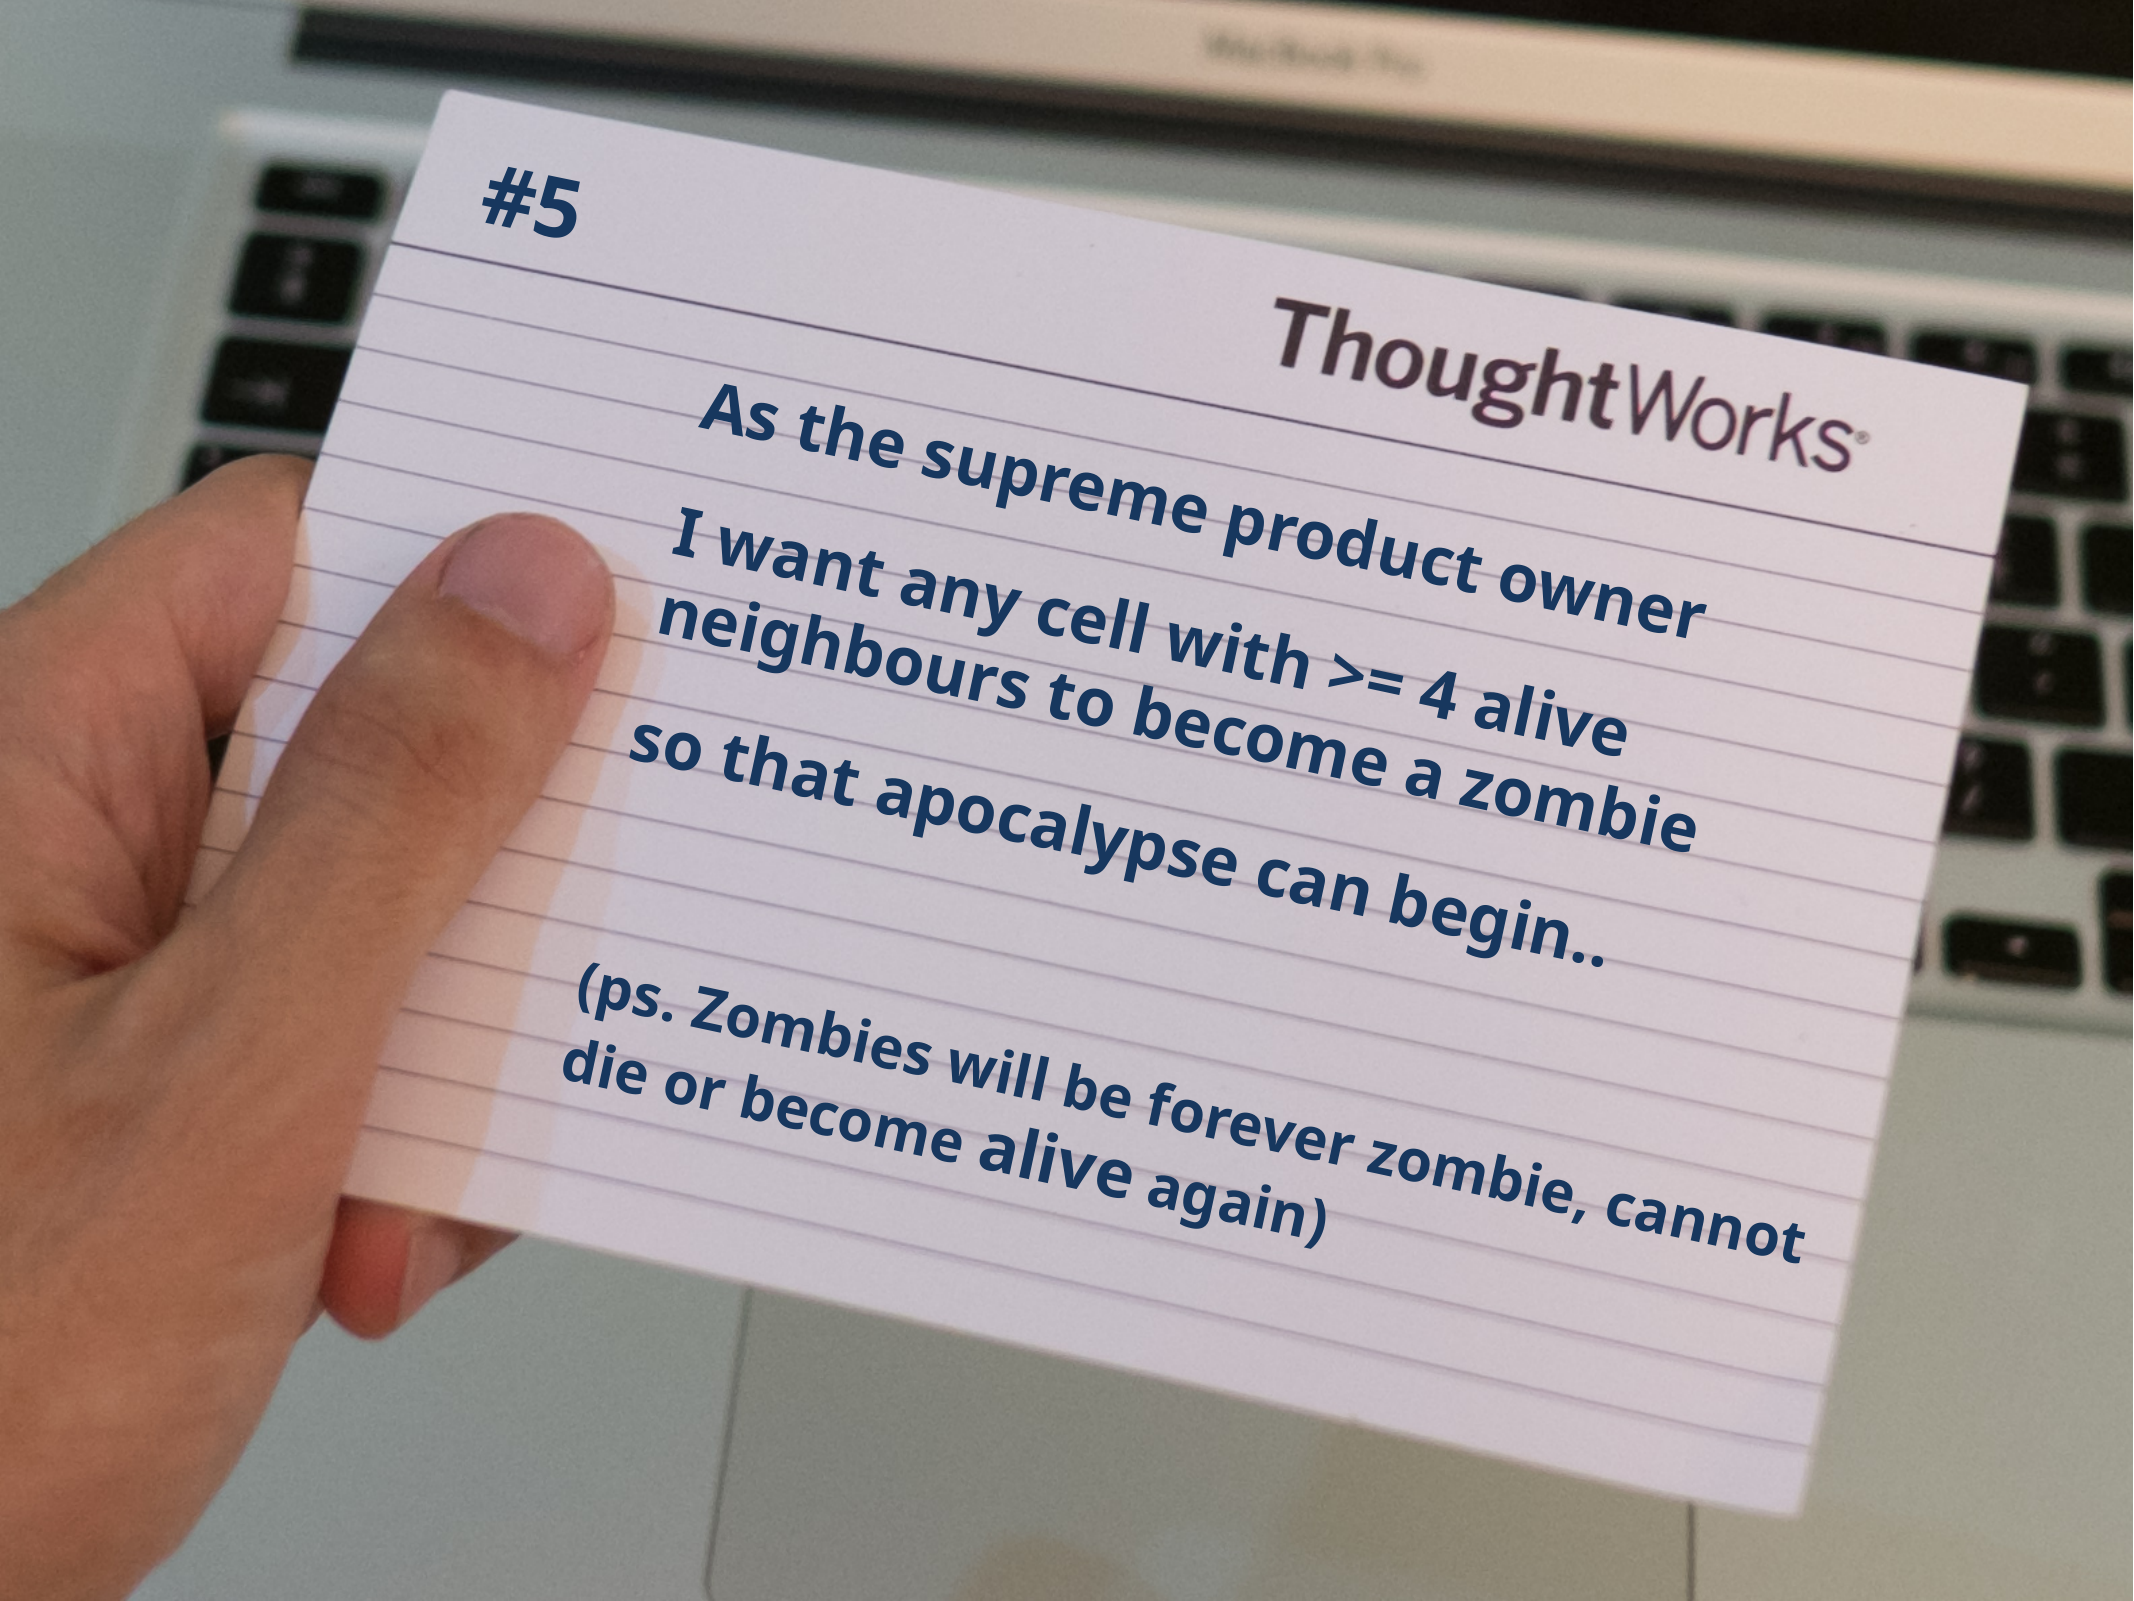

#5
As the supreme product owner
I want any cell with >= 4 alive neighbours to become a zombie
so that apocalypse can begin..
(ps. Zombies will be forever zombie, cannot die or become alive again)
14